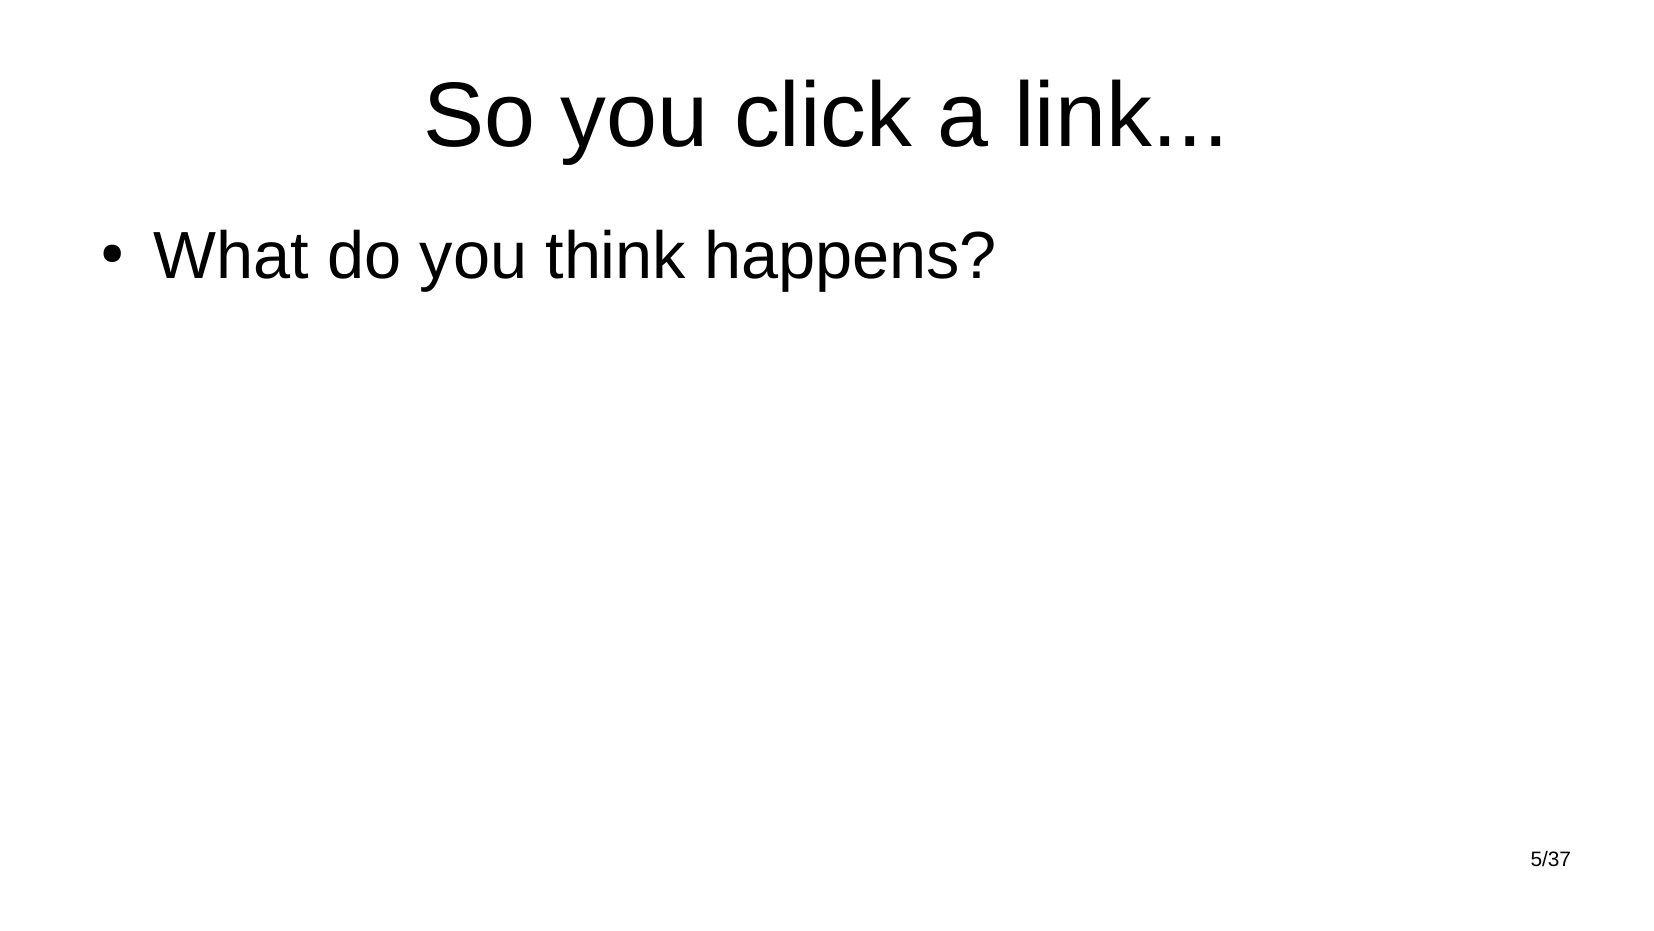

# So you click a link...
What do you think happens?
5